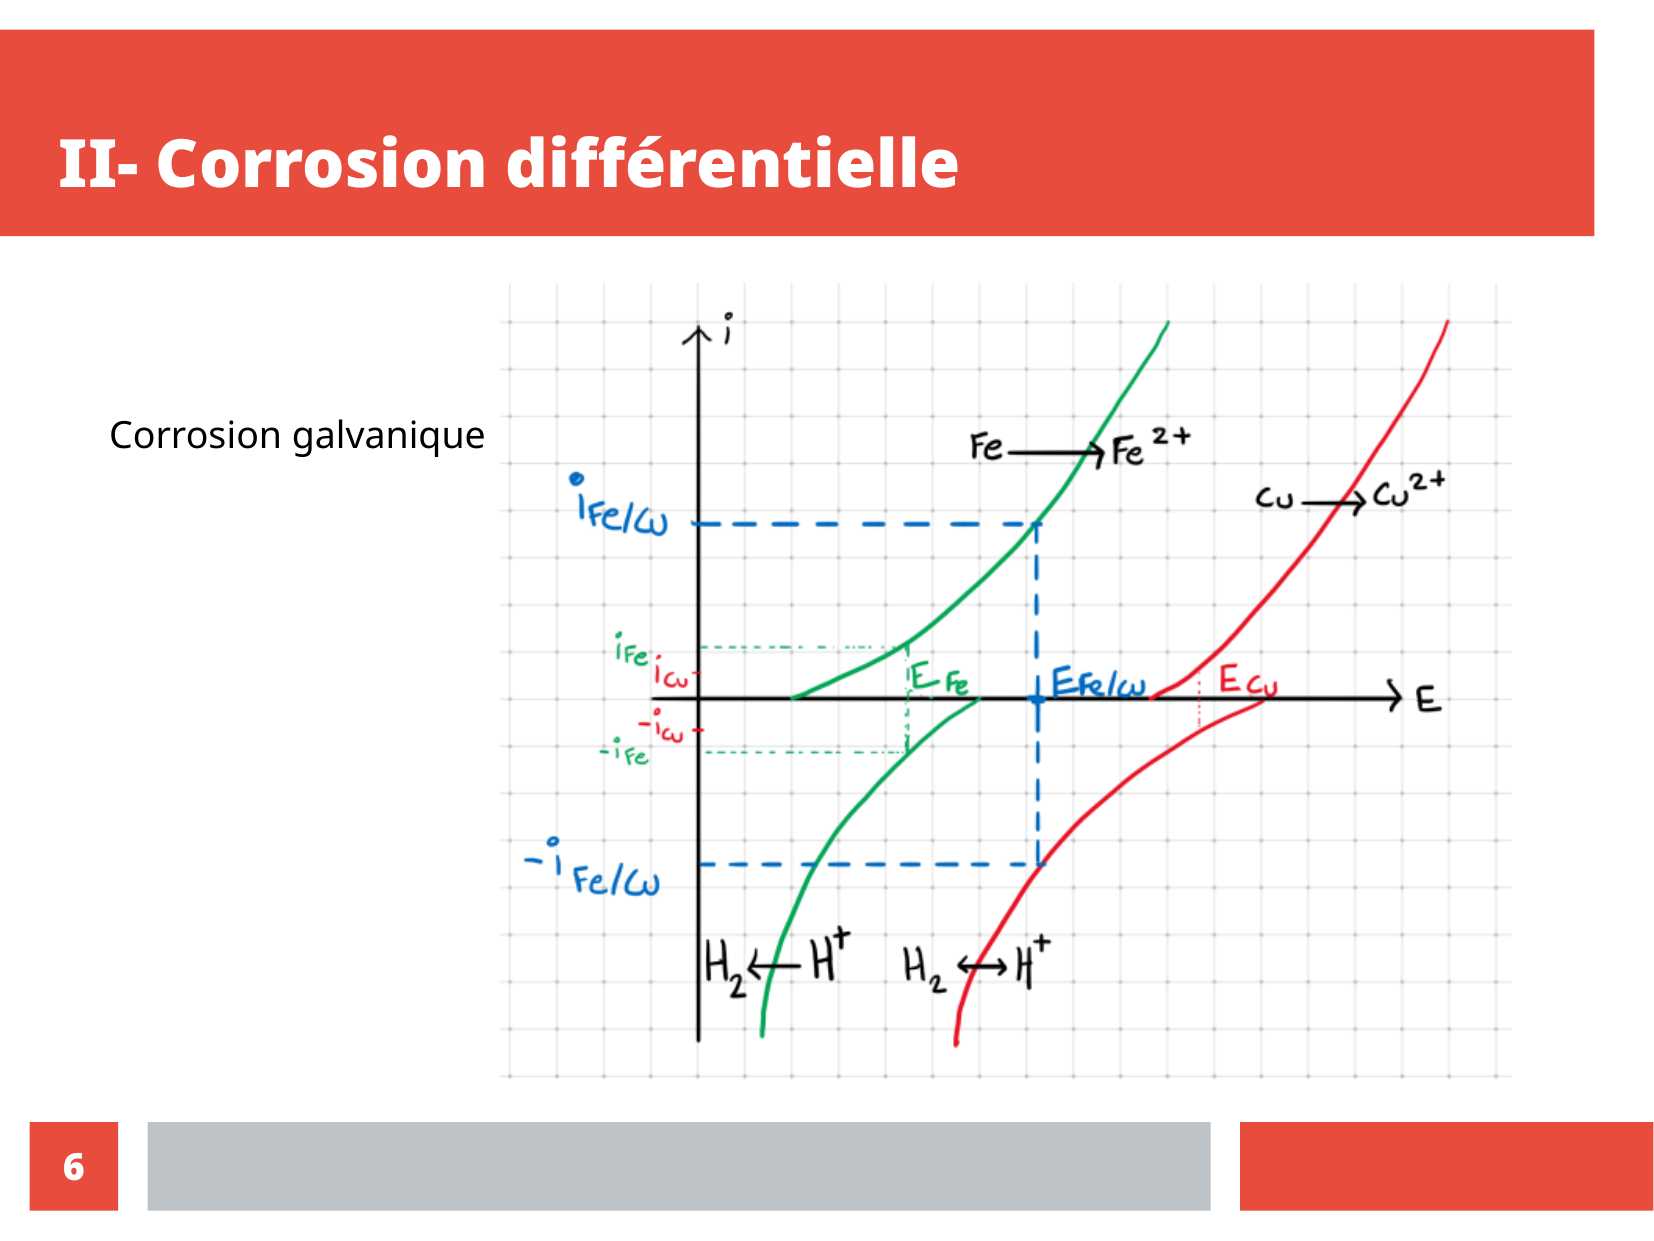

# II- Corrosion différentielle
Corrosion galvanique
6